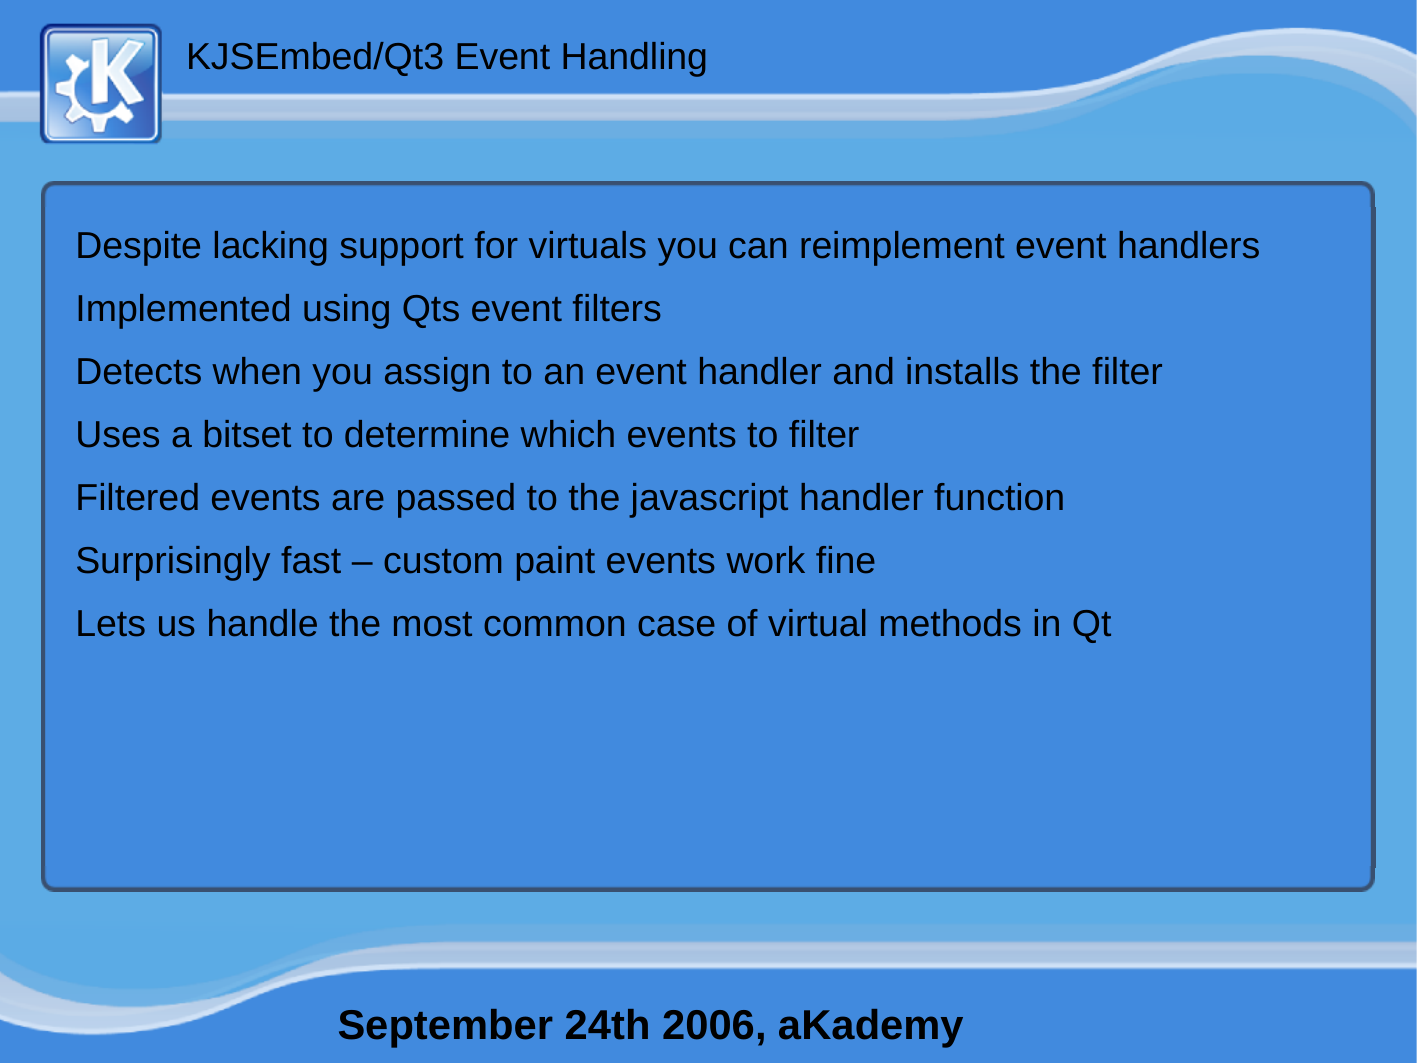

KJSEmbed/Qt3 Event Handling
 Despite lacking support for virtuals you can reimplement event handlers
 Implemented using Qts event filters
 Detects when you assign to an event handler and installs the filter
 Uses a bitset to determine which events to filter
 Filtered events are passed to the javascript handler function
 Surprisingly fast – custom paint events work fine
 Lets us handle the most common case of virtual methods in Qt